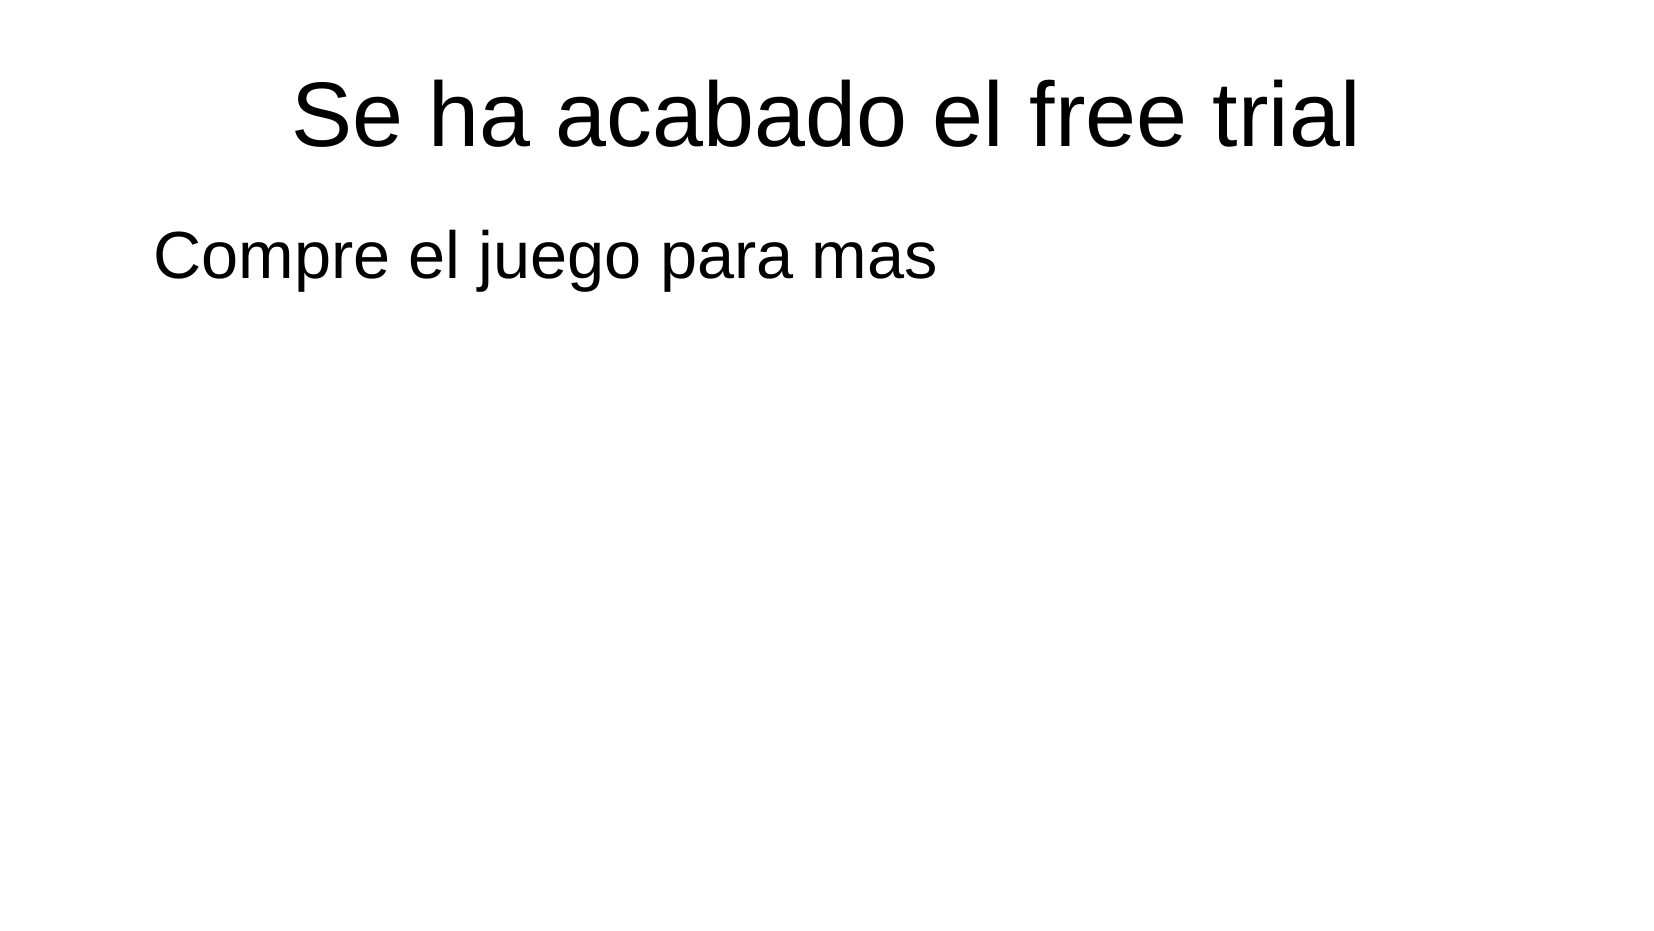

# Se ha acabado el free trial
Compre el juego para mas